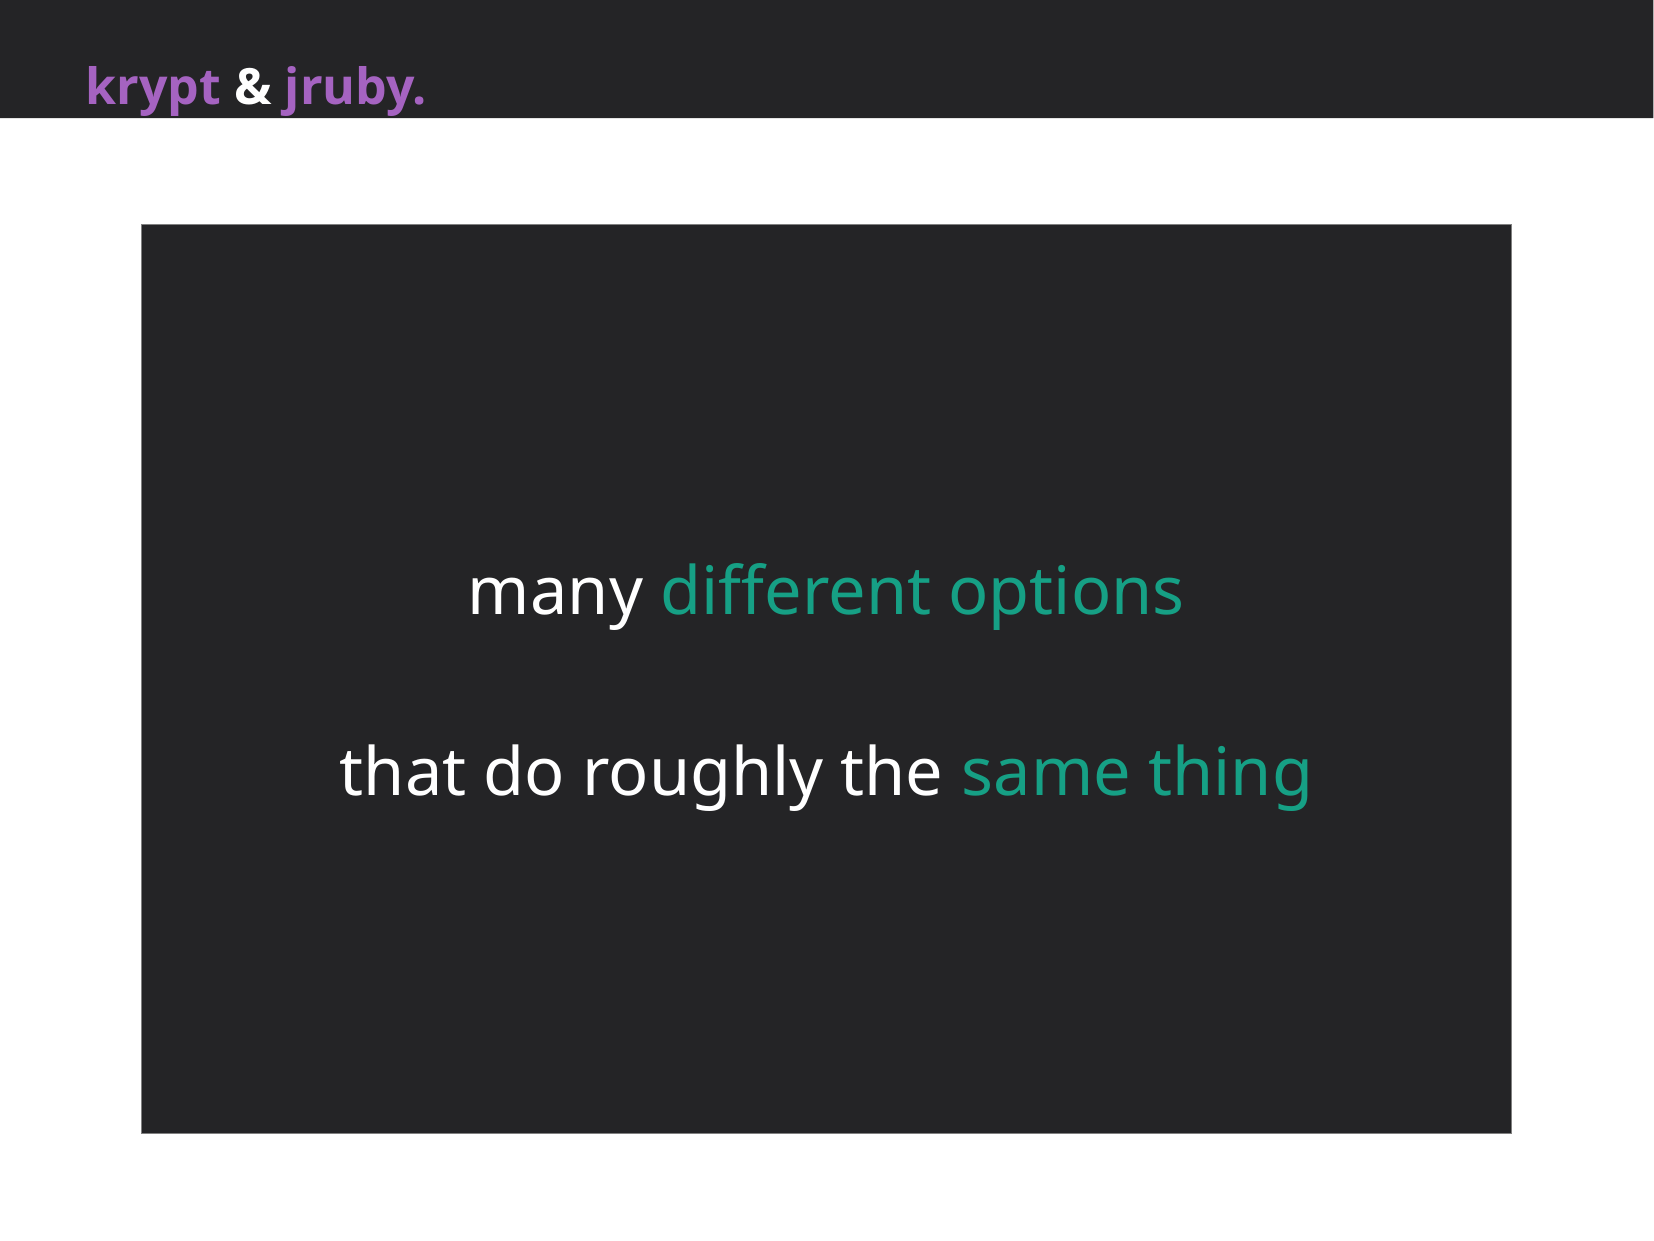

krypt & jruby.
many different options
that do roughly the same thing
krypt first of all is a framework